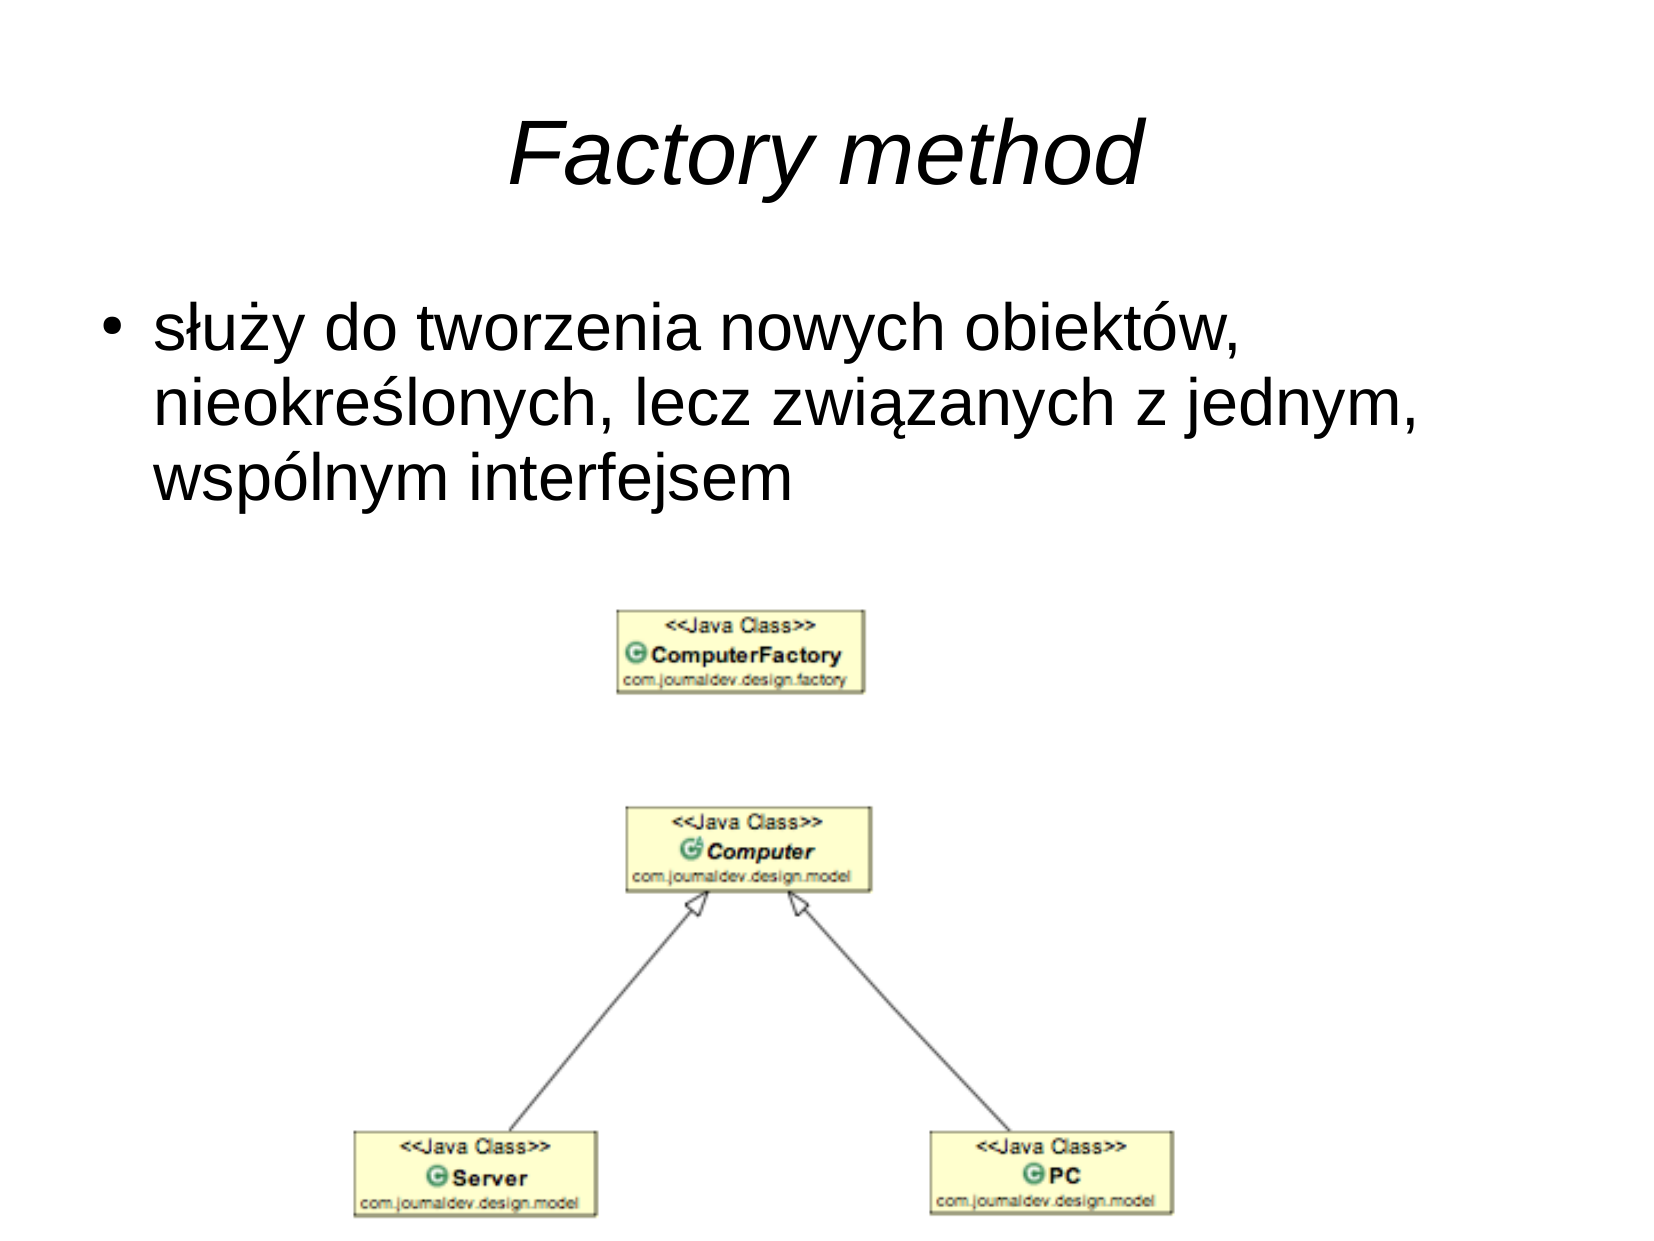

# Factory method
służy do tworzenia nowych obiektów, nieokreślonych, lecz związanych z jednym, wspólnym interfejsem